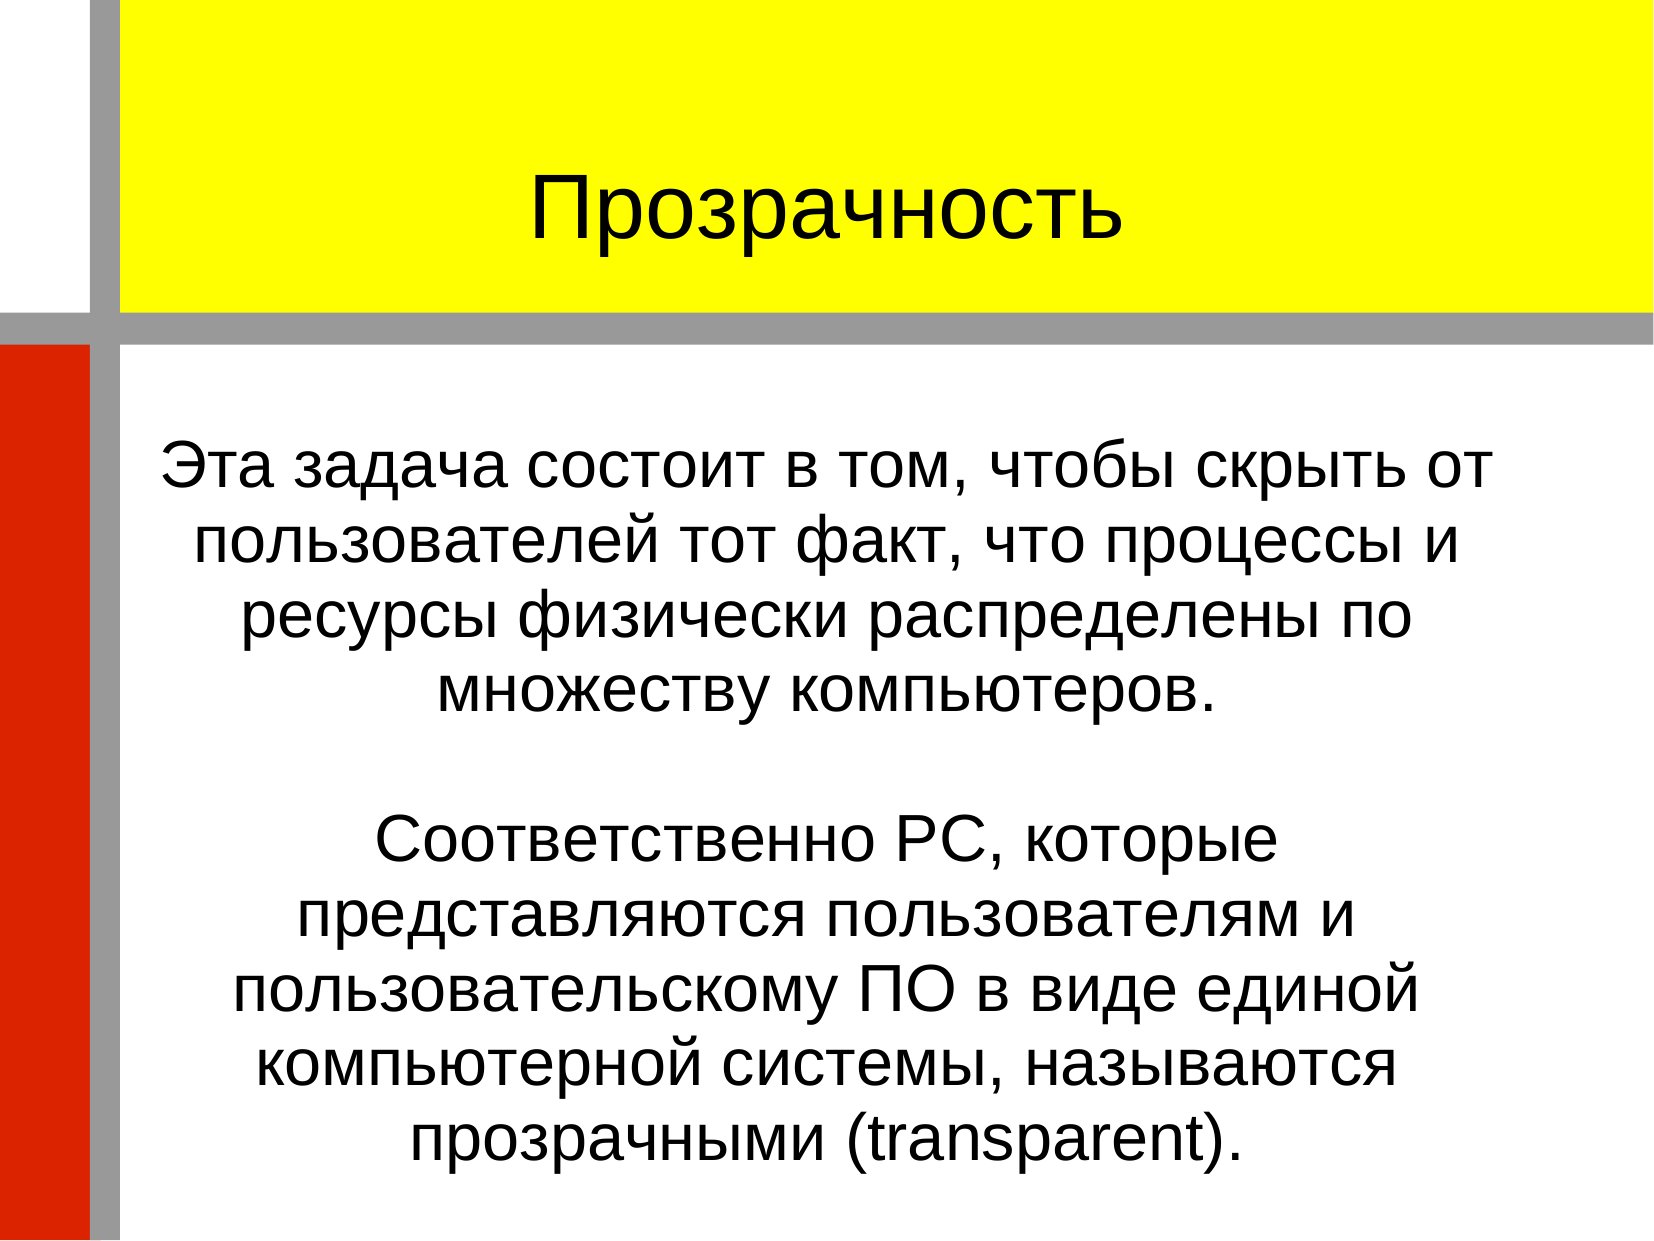

# Прозрачность
Эта задача состоит в том, чтобы скрыть от пользователей тот факт, что процессы и ресурсы физически распределены по множеству компьютеров.
Соответственно РС, которые представляются пользователям и пользовательскому ПО в виде единой компьютерной системы, называются прозрачными (transparent).